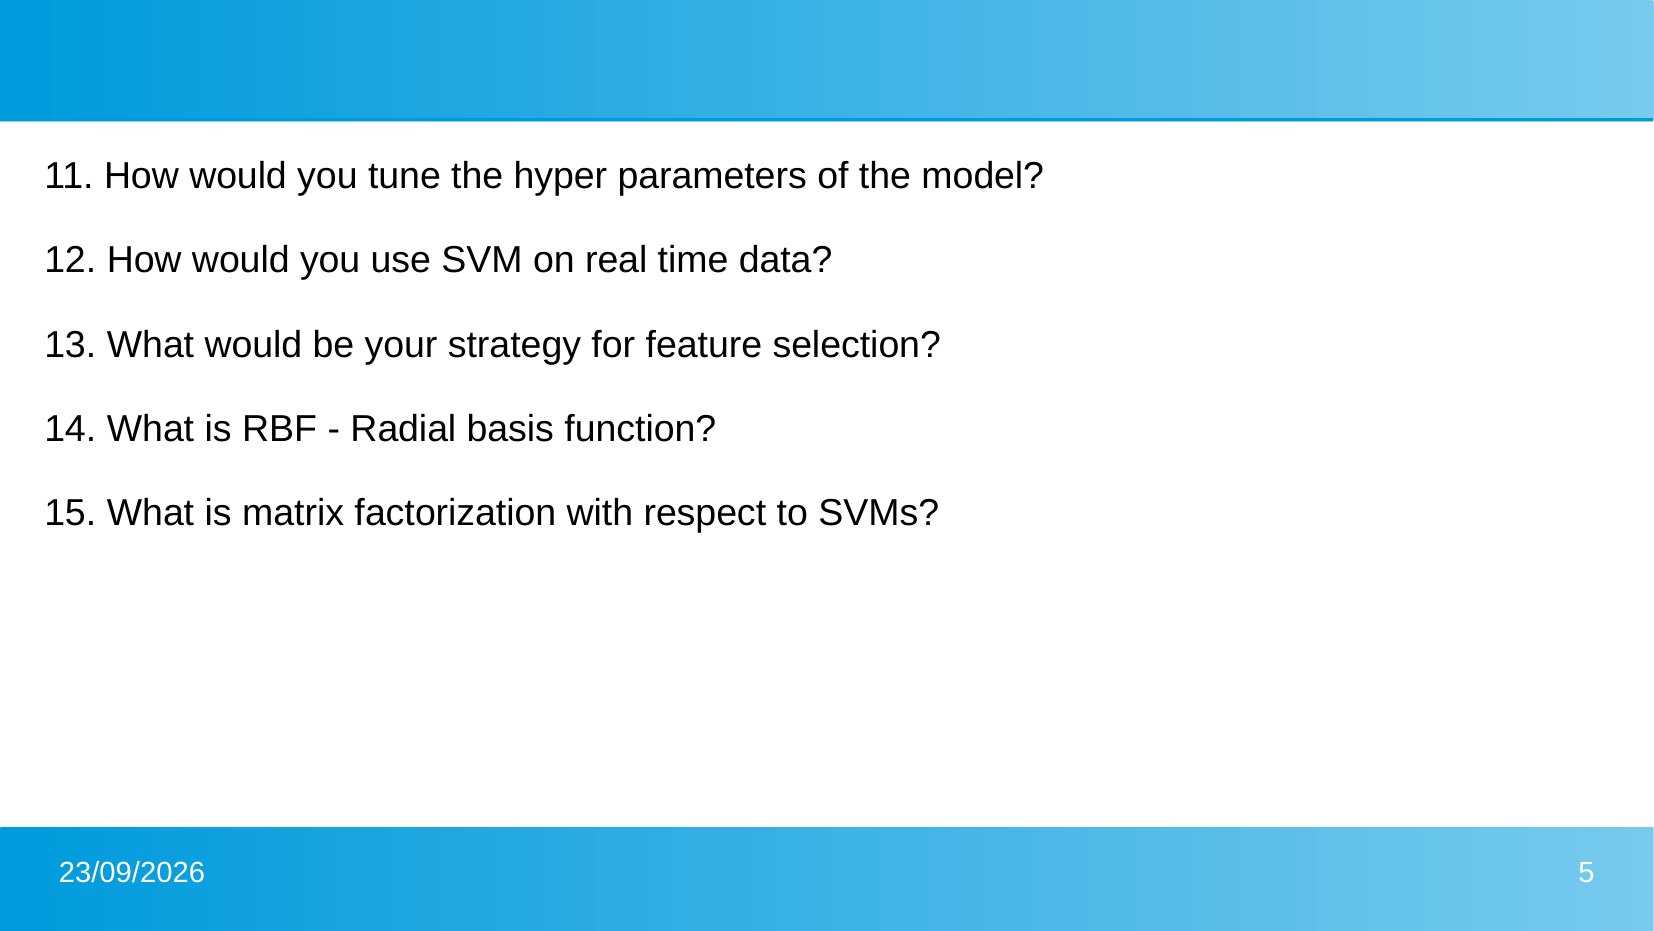

#
11. How would you tune the hyper parameters of the model?
12. How would you use SVM on real time data?
13. What would be your strategy for feature selection?
14. What is RBF - Radial basis function?
15. What is matrix factorization with respect to SVMs?
5